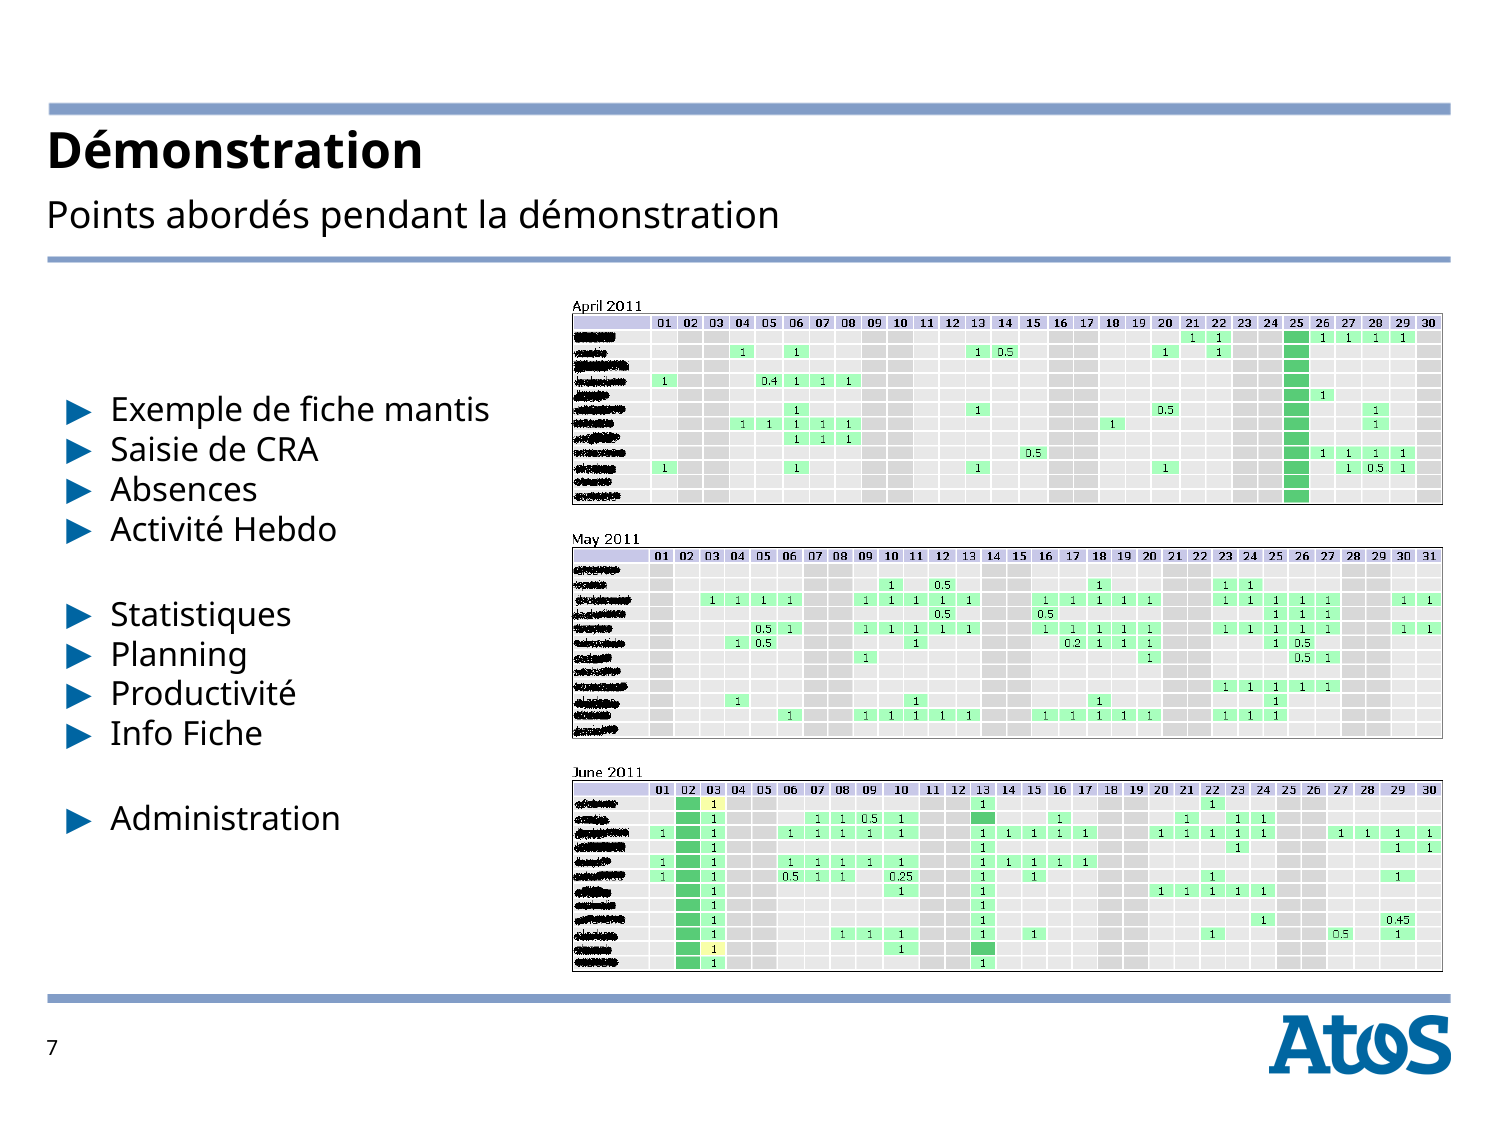

# Démonstration
Points abordés pendant la démonstration
Exemple de fiche mantis
Saisie de CRA
Absences
Activité Hebdo
Statistiques
Planning
Productivité
Info Fiche
Administration
7